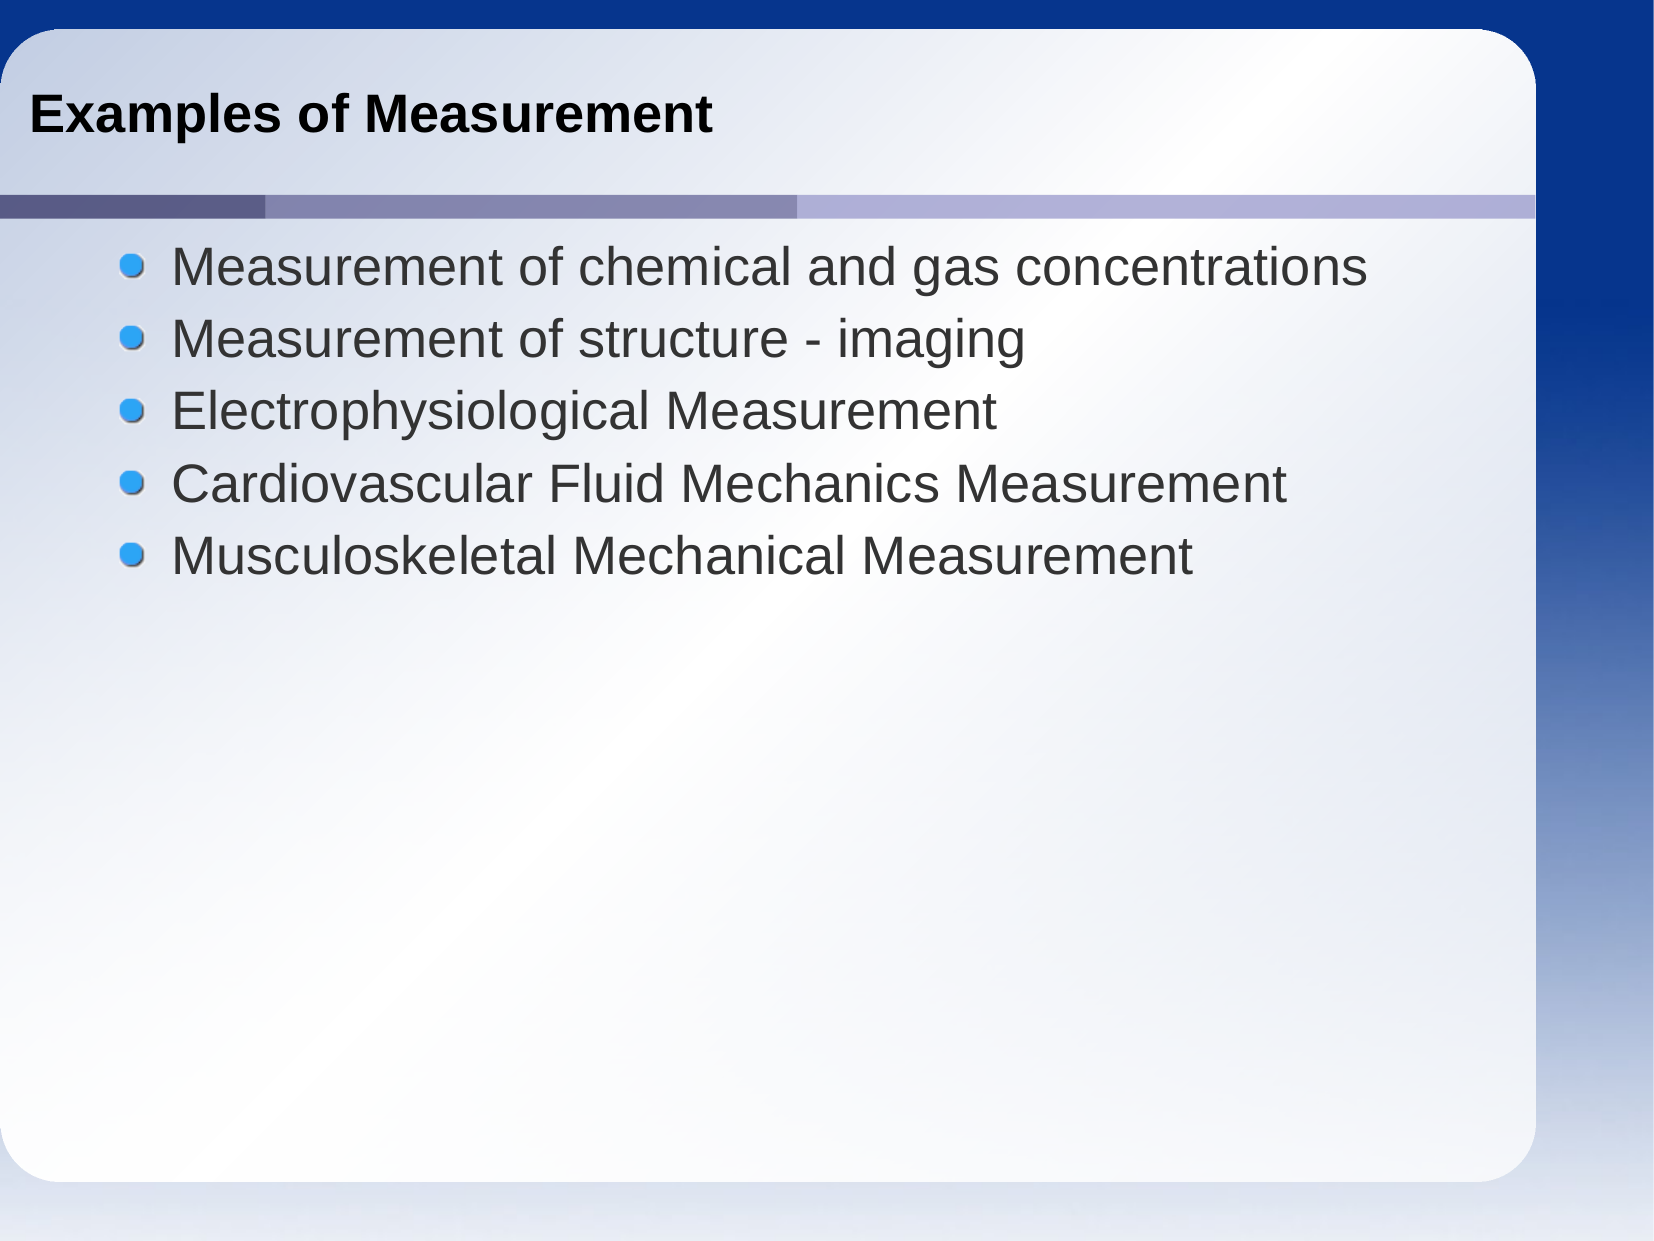

# Examples of Measurement
Measurement of chemical and gas concentrations
Measurement of structure - imaging
Electrophysiological Measurement
Cardiovascular Fluid Mechanics Measurement
Musculoskeletal Mechanical Measurement